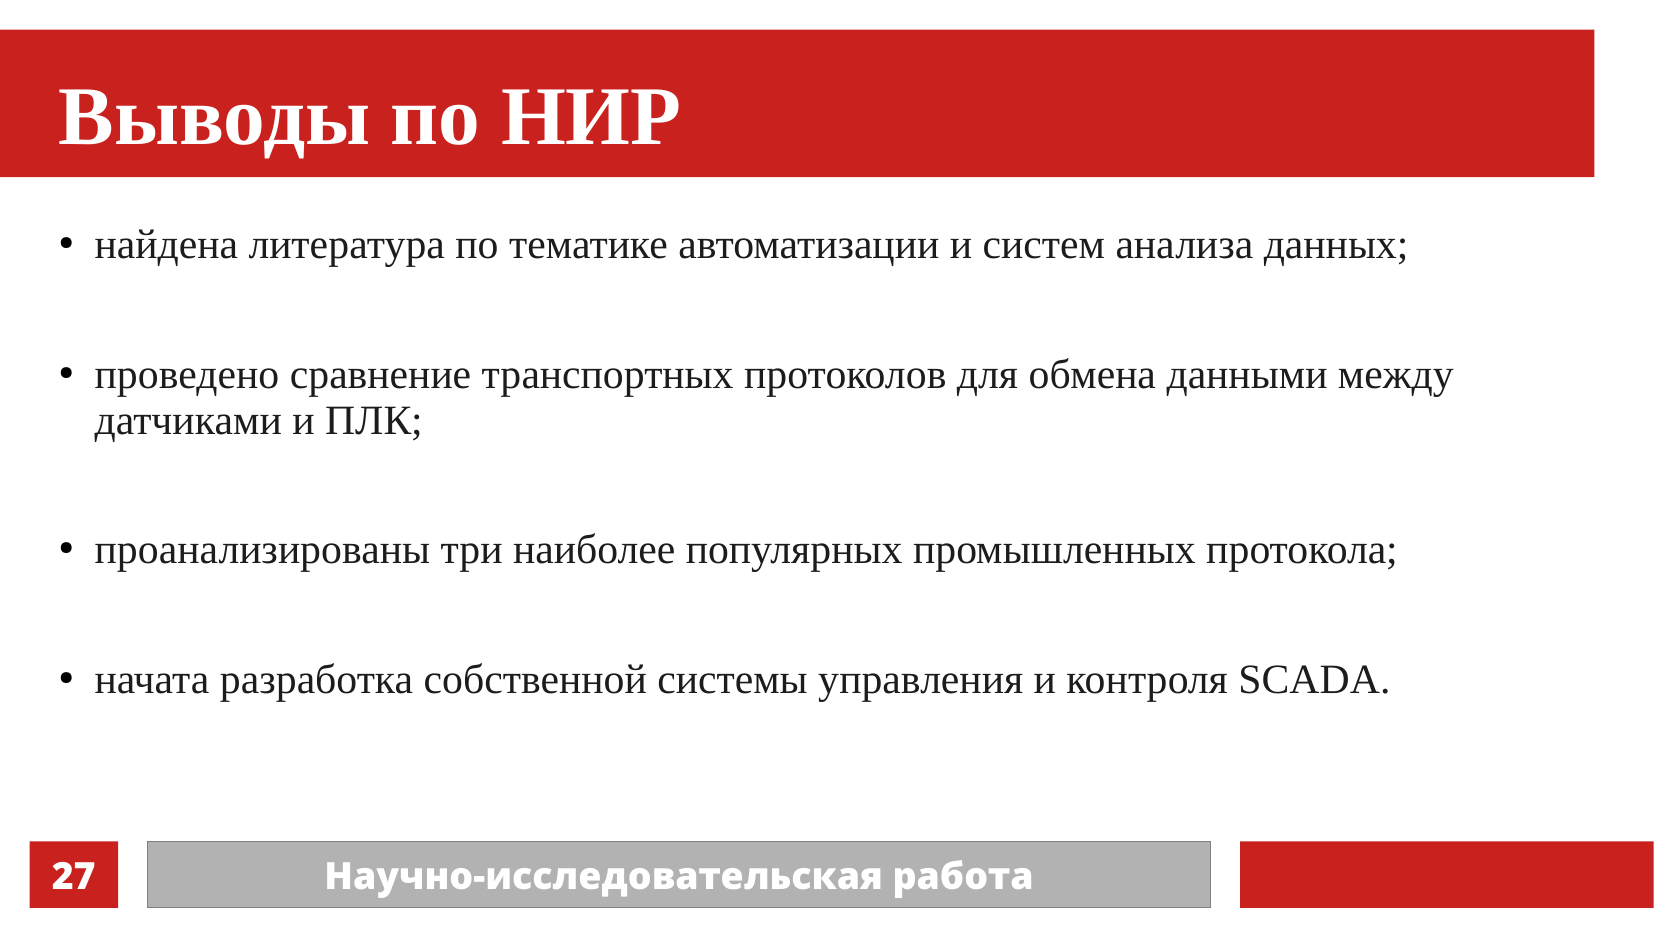

# Выводы по НИР
найдена литература по тематике автоматизации и систем анализа данных;
проведено сравнение транспортных протоколов для обмена данными между датчиками и ПЛК;
проанализированы три наиболее популярных промышленных протокола;
начата разработка собственной системы управления и контроля SCADA.
27
Научно-исследовательская работа